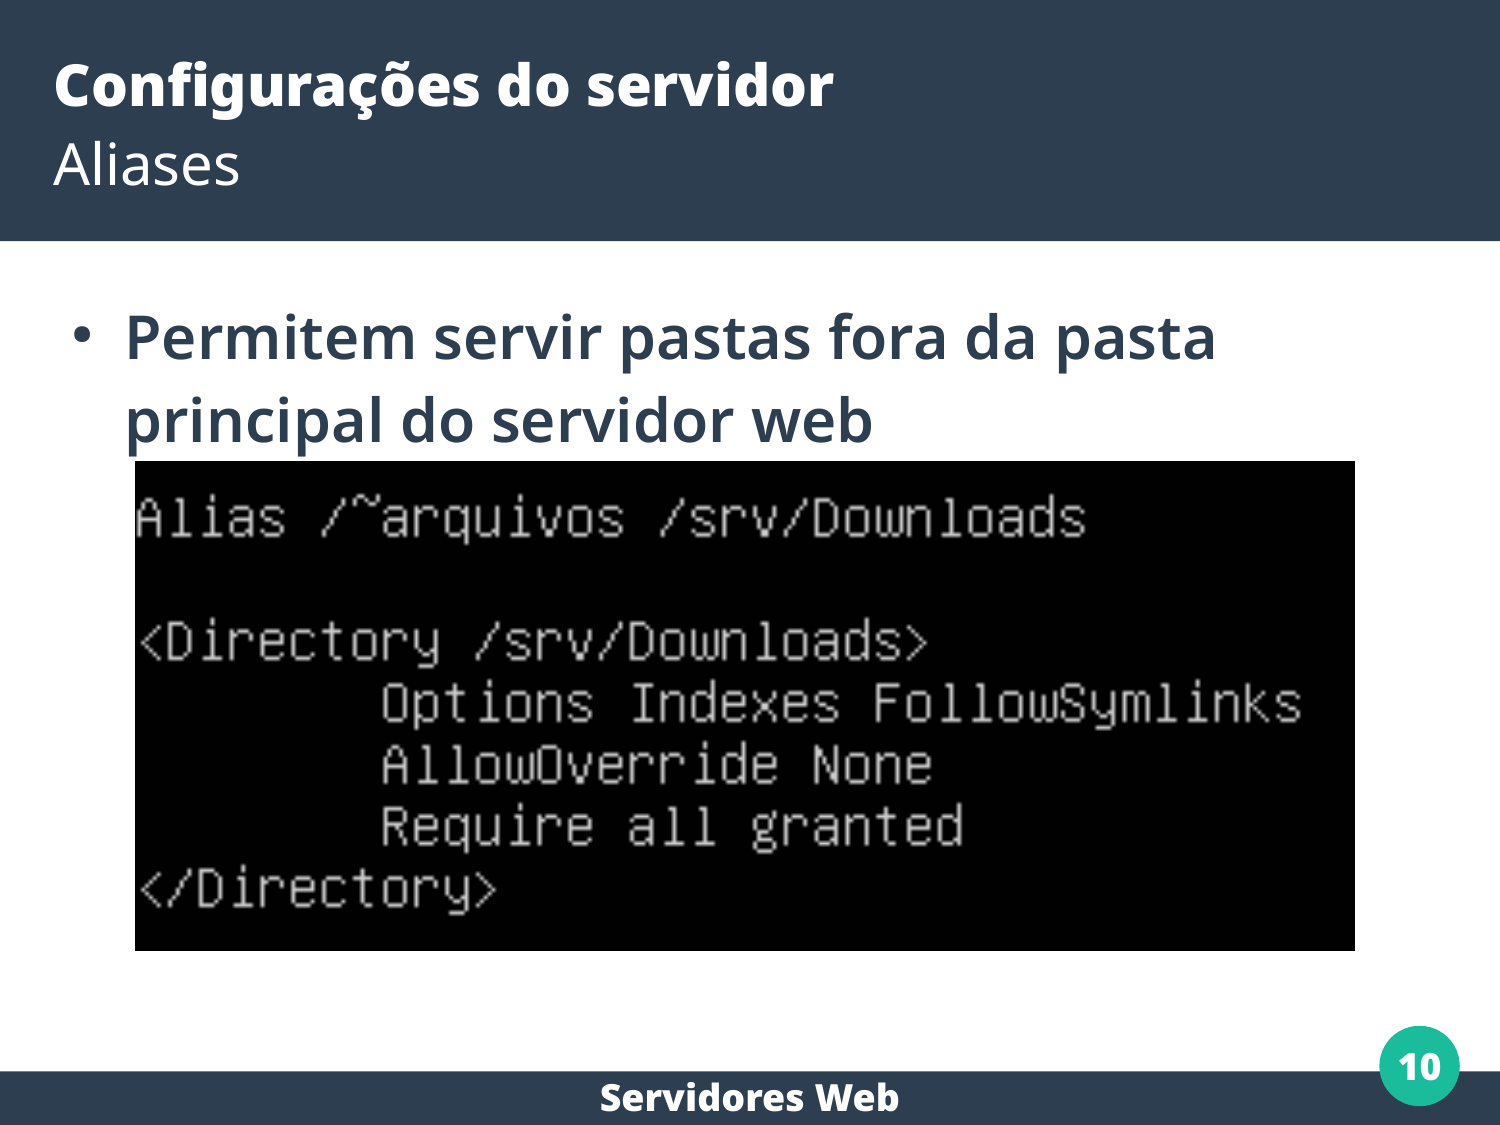

# Configurações do servidor Aliases
Permitem servir pastas fora da pasta principal do servidor web
10
Servidores Web